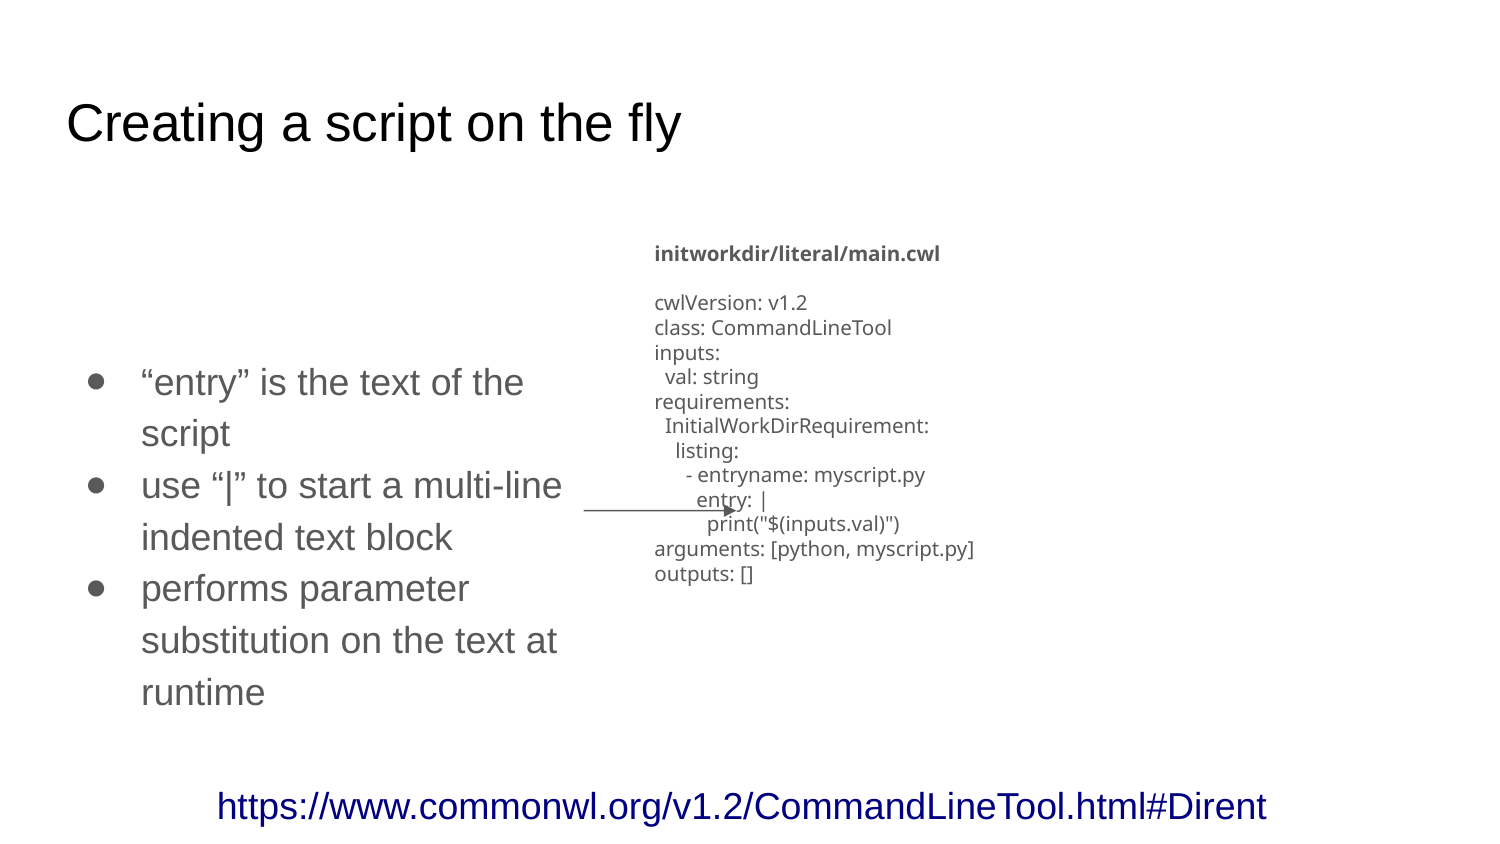

# Creating a script on the fly
“entry” is the text of the script
use “|” to start a multi-line indented text block
performs parameter substitution on the text at runtime
initworkdir/literal/main.cwl
cwlVersion: v1.2
class: CommandLineTool
inputs:
 val: string
requirements:
 InitialWorkDirRequirement:
 listing:
 - entryname: myscript.py
 entry: |
 print("$(inputs.val)")
arguments: [python, myscript.py]
outputs: []
https://www.commonwl.org/v1.2/CommandLineTool.html#Dirent